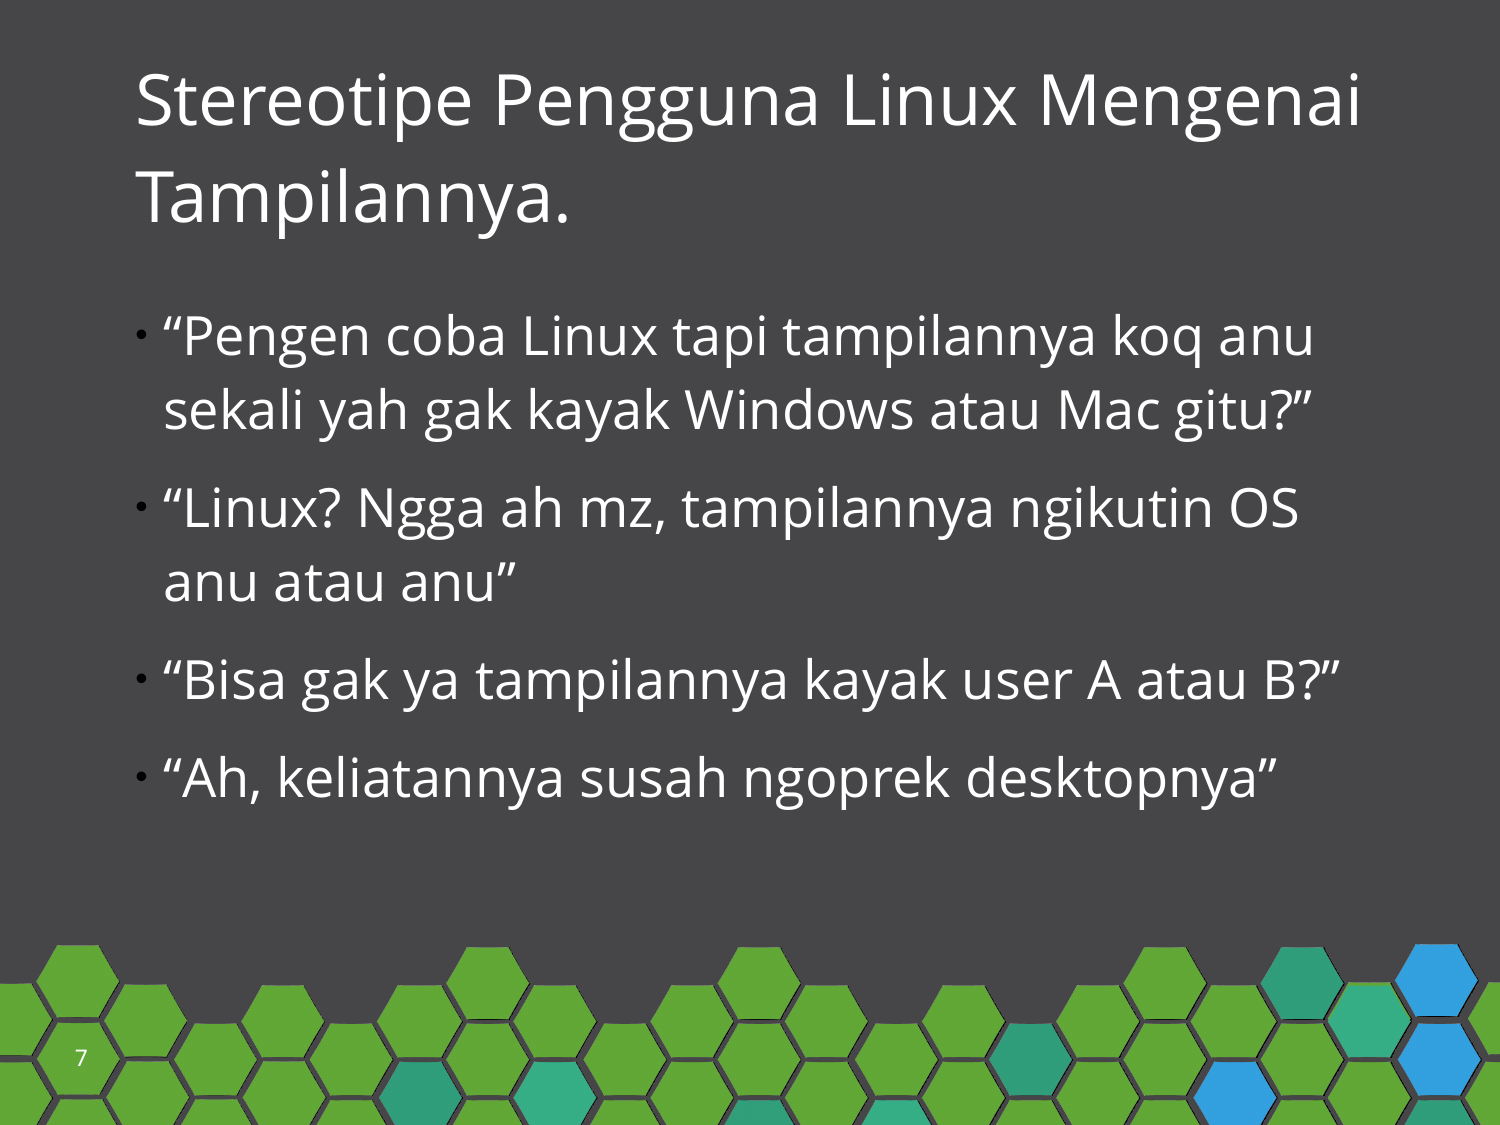

# Stereotipe Pengguna Linux Mengenai Tampilannya.
“Pengen coba Linux tapi tampilannya koq anu sekali yah gak kayak Windows atau Mac gitu?”
“Linux? Ngga ah mz, tampilannya ngikutin OS anu atau anu”
“Bisa gak ya tampilannya kayak user A atau B?”
“Ah, keliatannya susah ngoprek desktopnya”